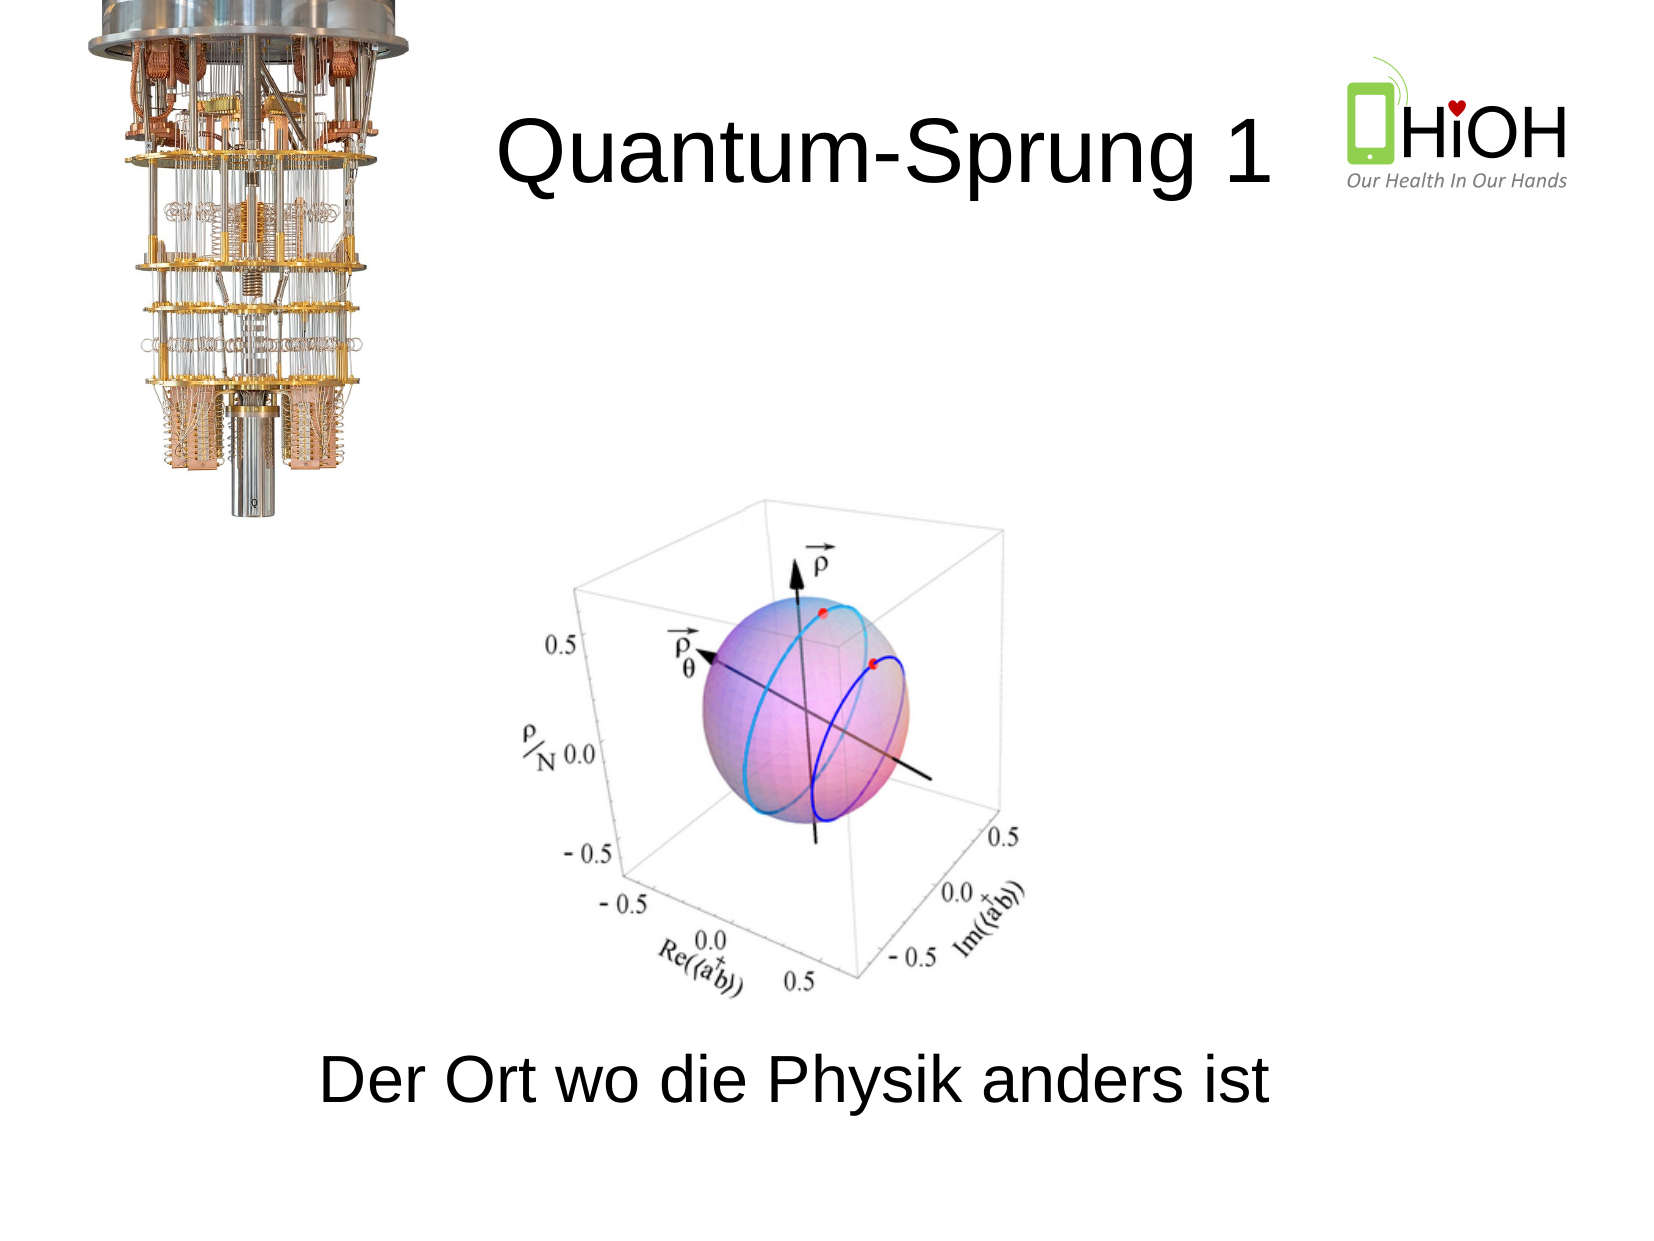

# Quantum-Sprung 1
Der Ort wo die Physik anders ist